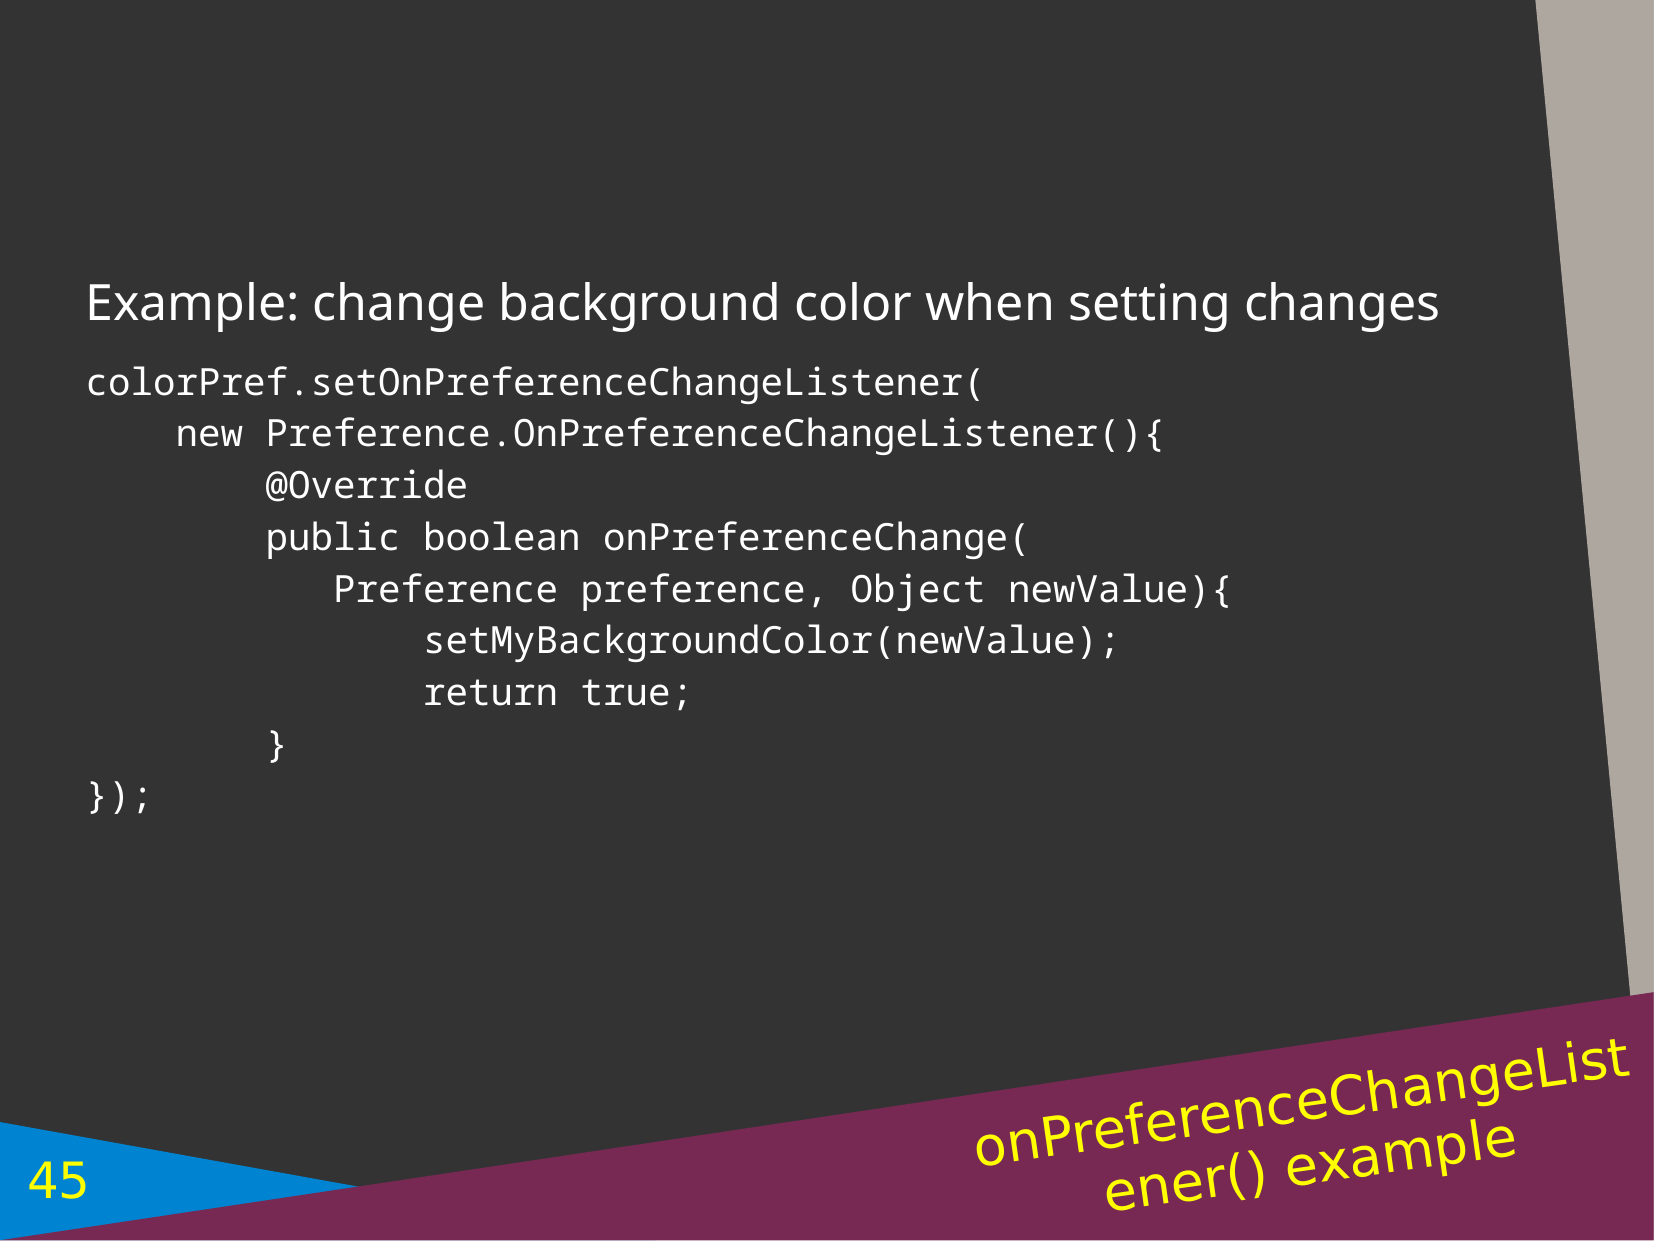

Example: change background color when setting changes
colorPref.setOnPreferenceChangeListener(
 new Preference.OnPreferenceChangeListener(){
 @Override
 public boolean onPreferenceChange(
 Preference preference, Object newValue){
 setMyBackgroundColor(newValue);
 return true;
 }
});
# onPreferenceChangeListener() example
45